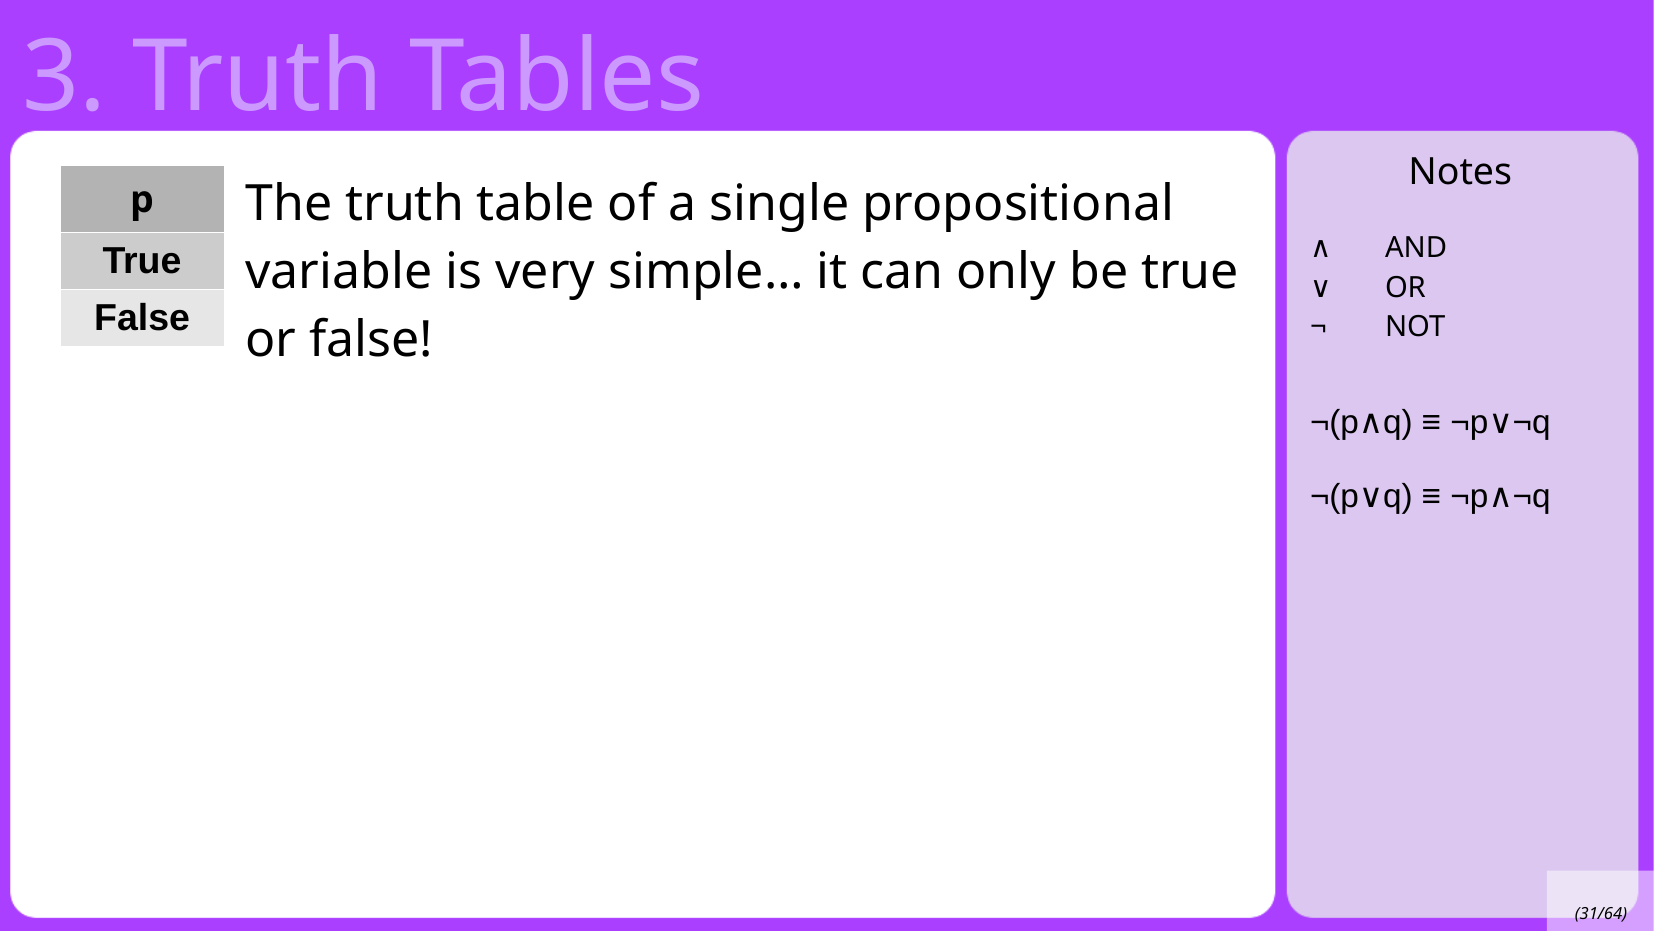

# 3. Truth Tables
Notes
| p |
| --- |
| True |
| False |
The truth table of a single propositional variable is very simple… it can only be true or false!
∧	AND
∨	OR
¬	NOT
¬(p∧q) ≡ ¬p∨¬q
¬(p∨q) ≡ ¬p∧¬q